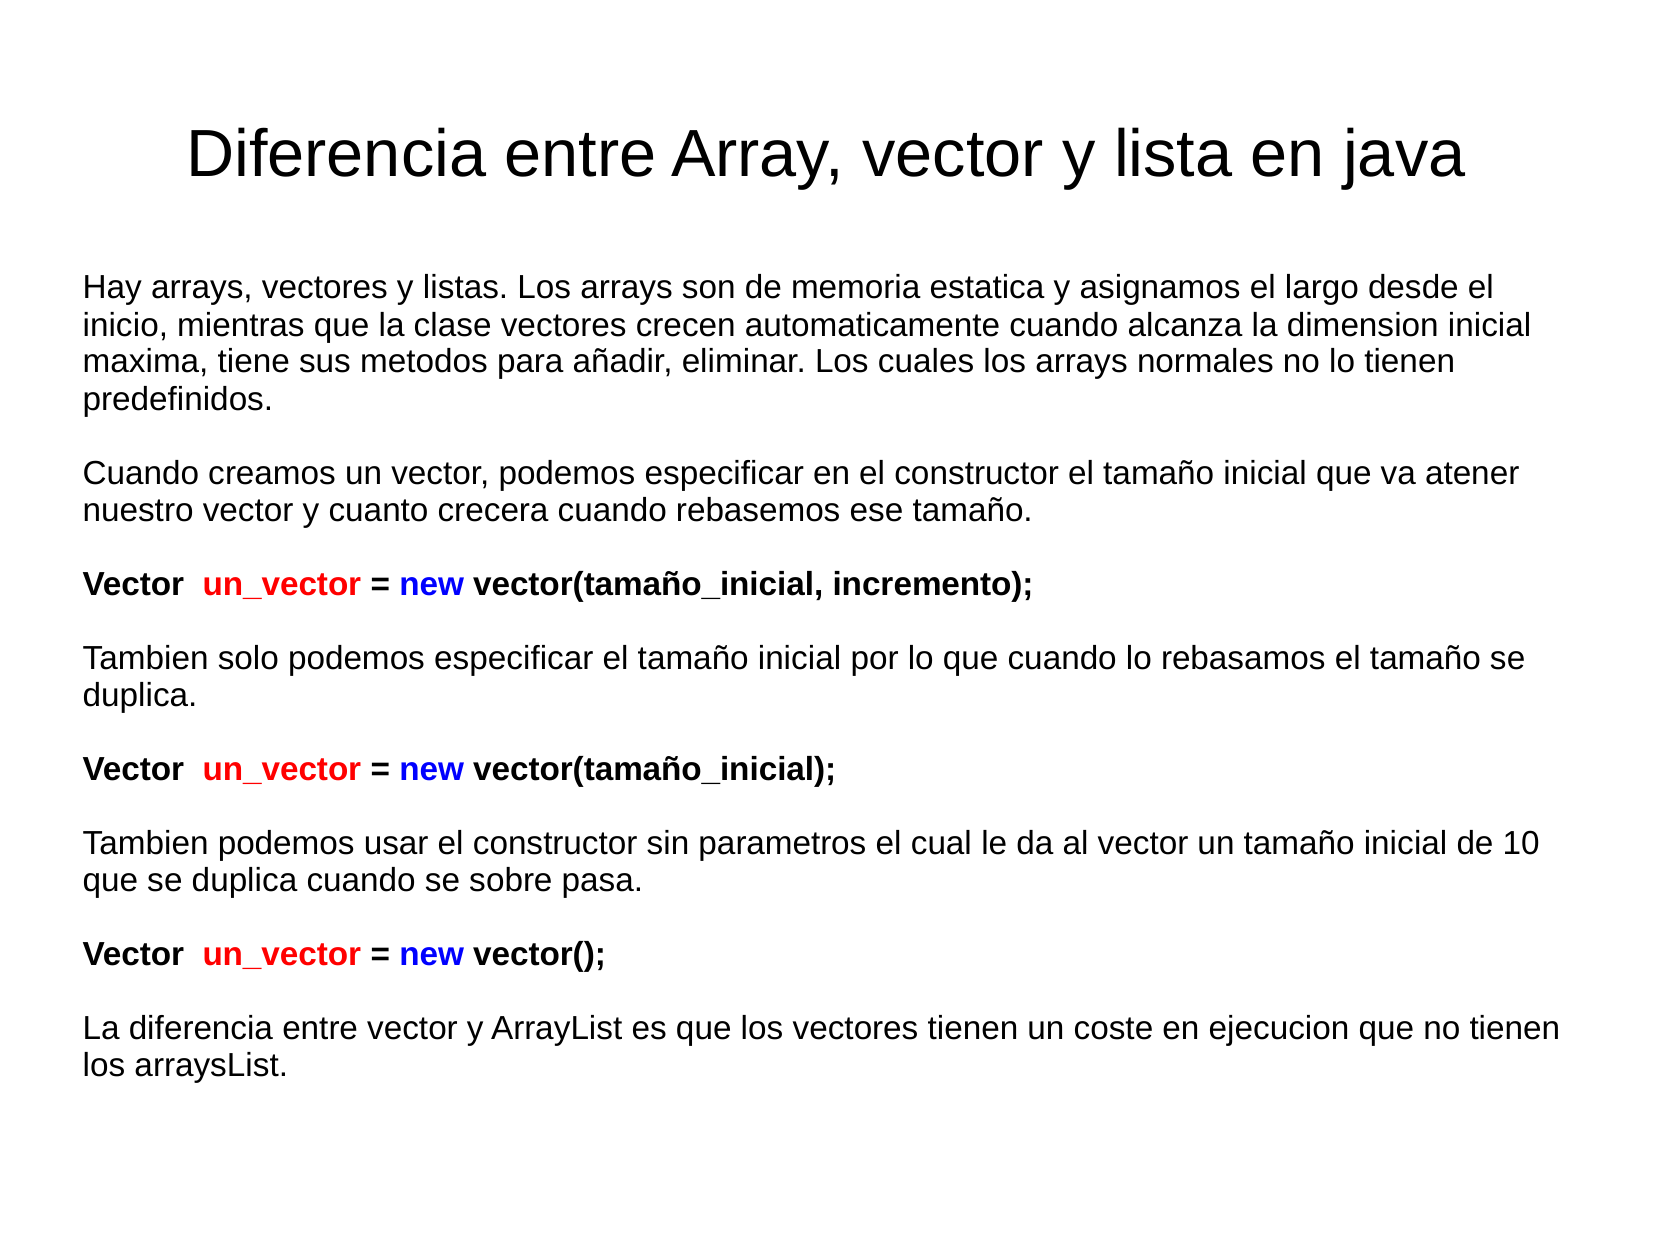

# Diferencia entre Array, vector y lista en java
Hay arrays, vectores y listas. Los arrays son de memoria estatica y asignamos el largo desde el inicio, mientras que la clase vectores crecen automaticamente cuando alcanza la dimension inicial maxima, tiene sus metodos para añadir, eliminar. Los cuales los arrays normales no lo tienen predefinidos.
Cuando creamos un vector, podemos especificar en el constructor el tamaño inicial que va atener nuestro vector y cuanto crecera cuando rebasemos ese tamaño.
Vector un_vector = new vector(tamaño_inicial, incremento);
Tambien solo podemos especificar el tamaño inicial por lo que cuando lo rebasamos el tamaño se duplica.
Vector un_vector = new vector(tamaño_inicial);
Tambien podemos usar el constructor sin parametros el cual le da al vector un tamaño inicial de 10 que se duplica cuando se sobre pasa.
Vector un_vector = new vector();
La diferencia entre vector y ArrayList es que los vectores tienen un coste en ejecucion que no tienen los arraysList.